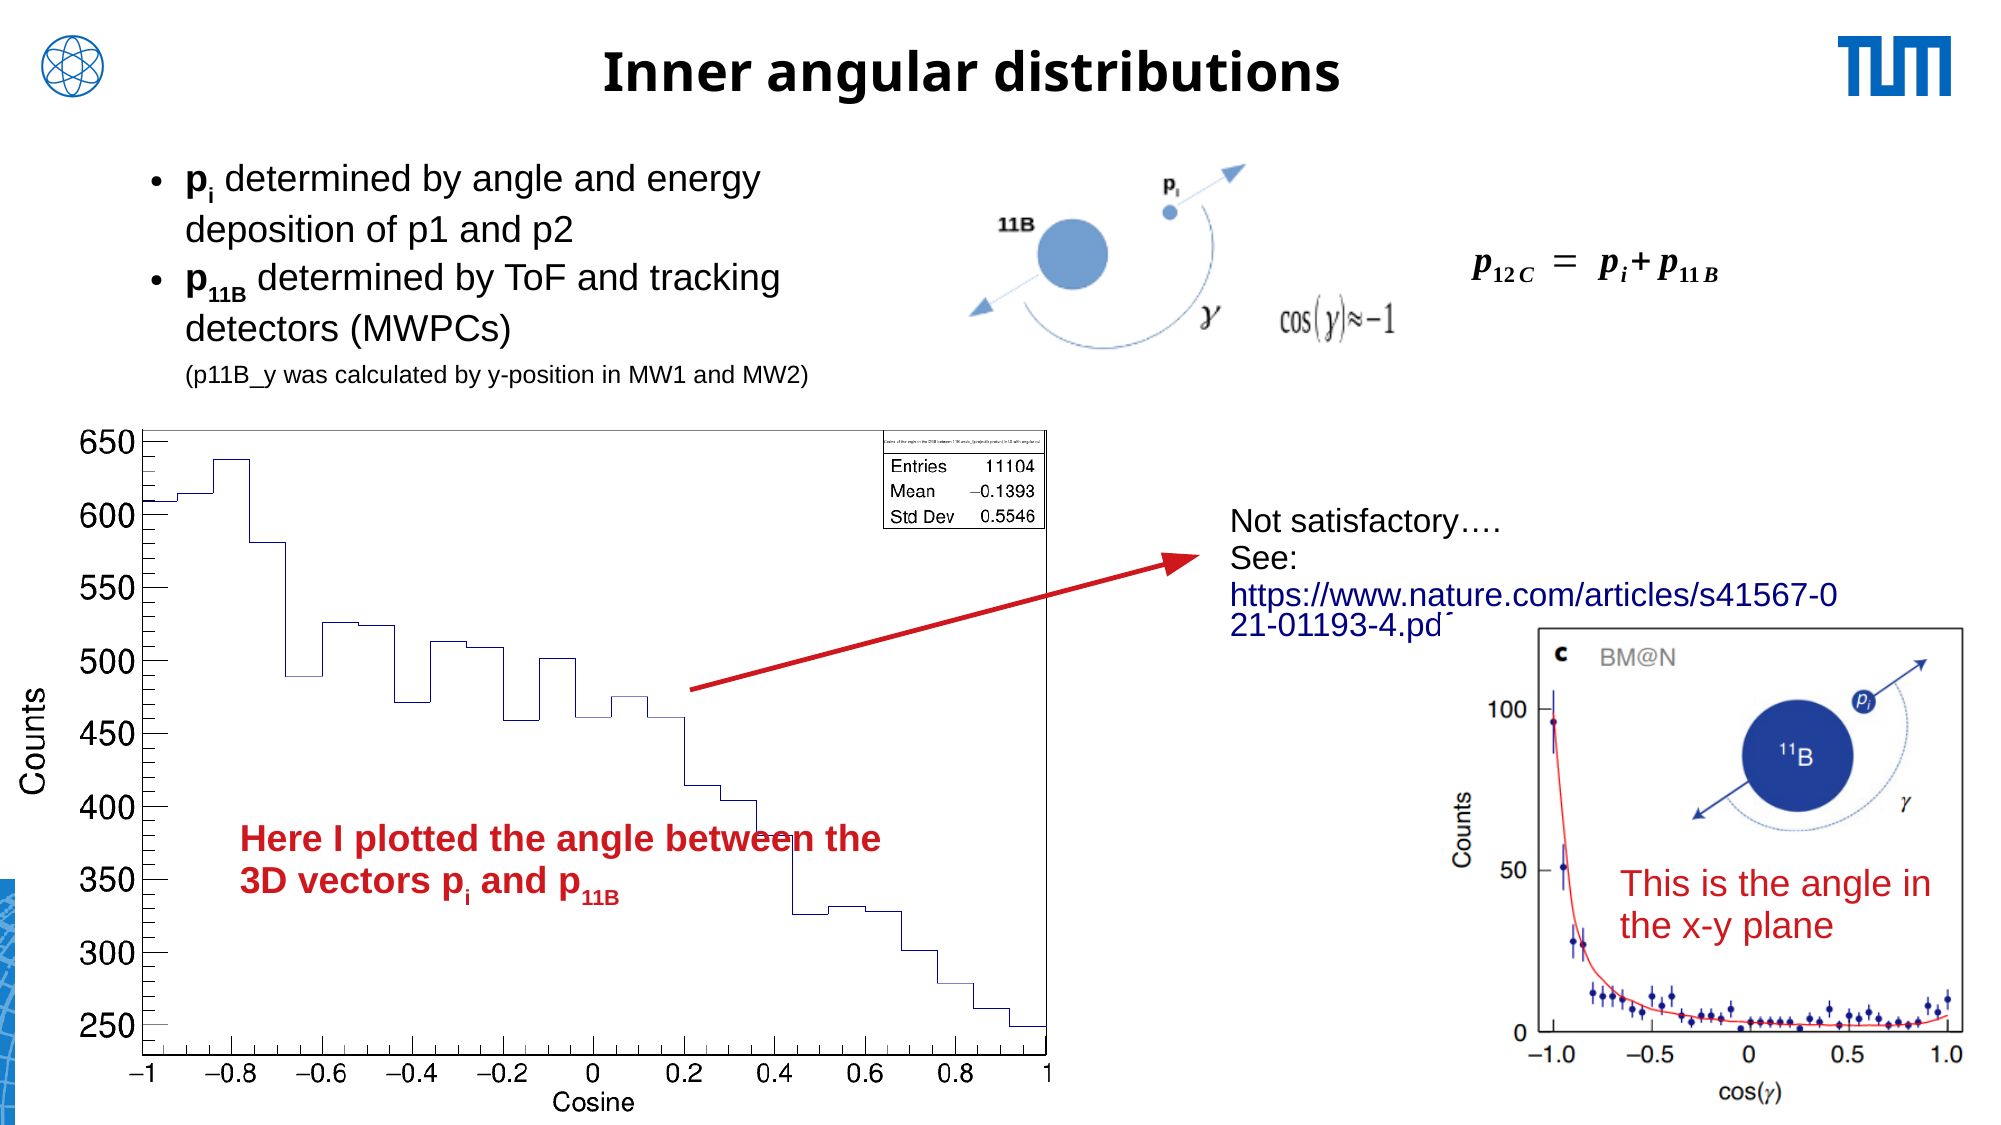

# Inner angular distributions
pi determined by angle and energy deposition of p1 and p2
p11B determined by ToF and tracking detectors (MWPCs)
(p11B_y was calculated by y-position in MW1 and MW2)
Not satisfactory….
See: https://www.nature.com/articles/s41567-021-01193-4.pdf
Here I plotted the angle between the 3D vectors pi and p11B
This is the angle in the x-y plane
Tobias Jenegger